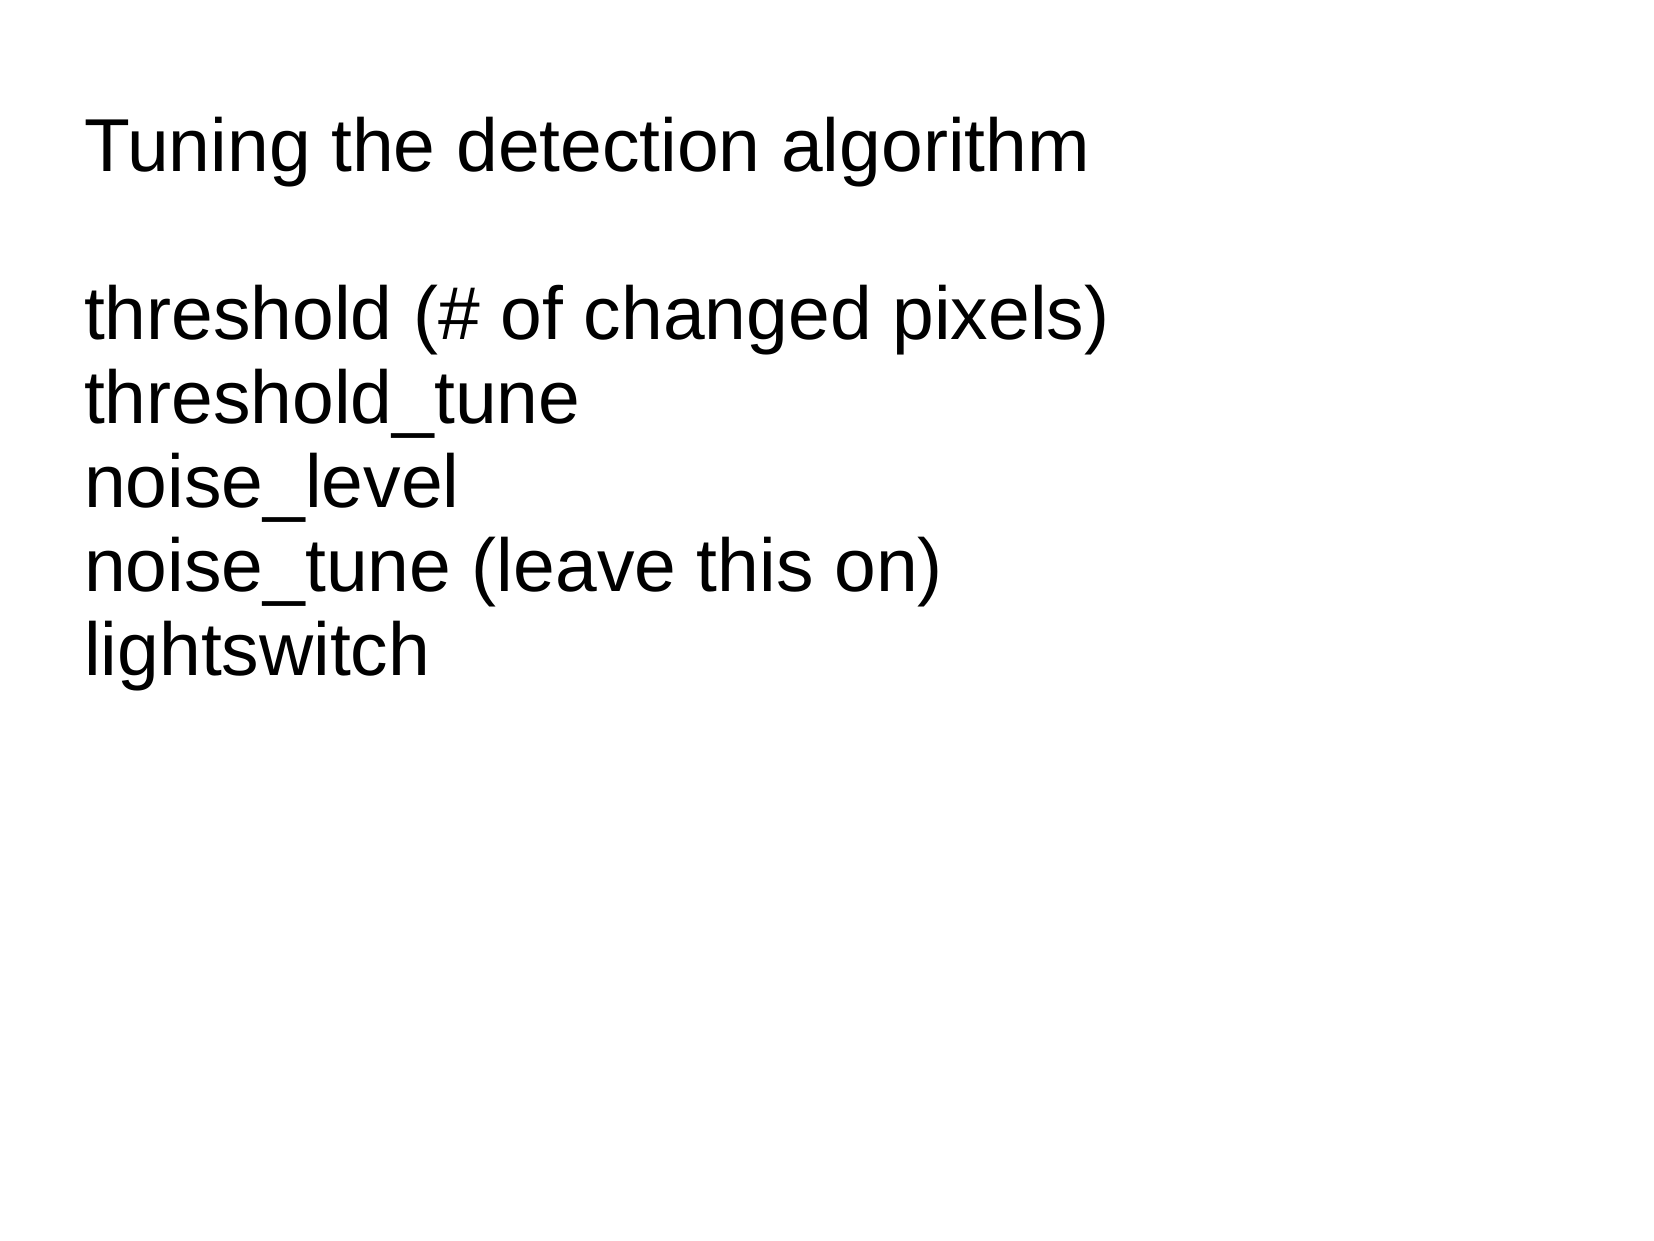

Tuning the detection algorithm
threshold (# of changed pixels)
threshold_tune
noise_level
noise_tune (leave this on)
lightswitch